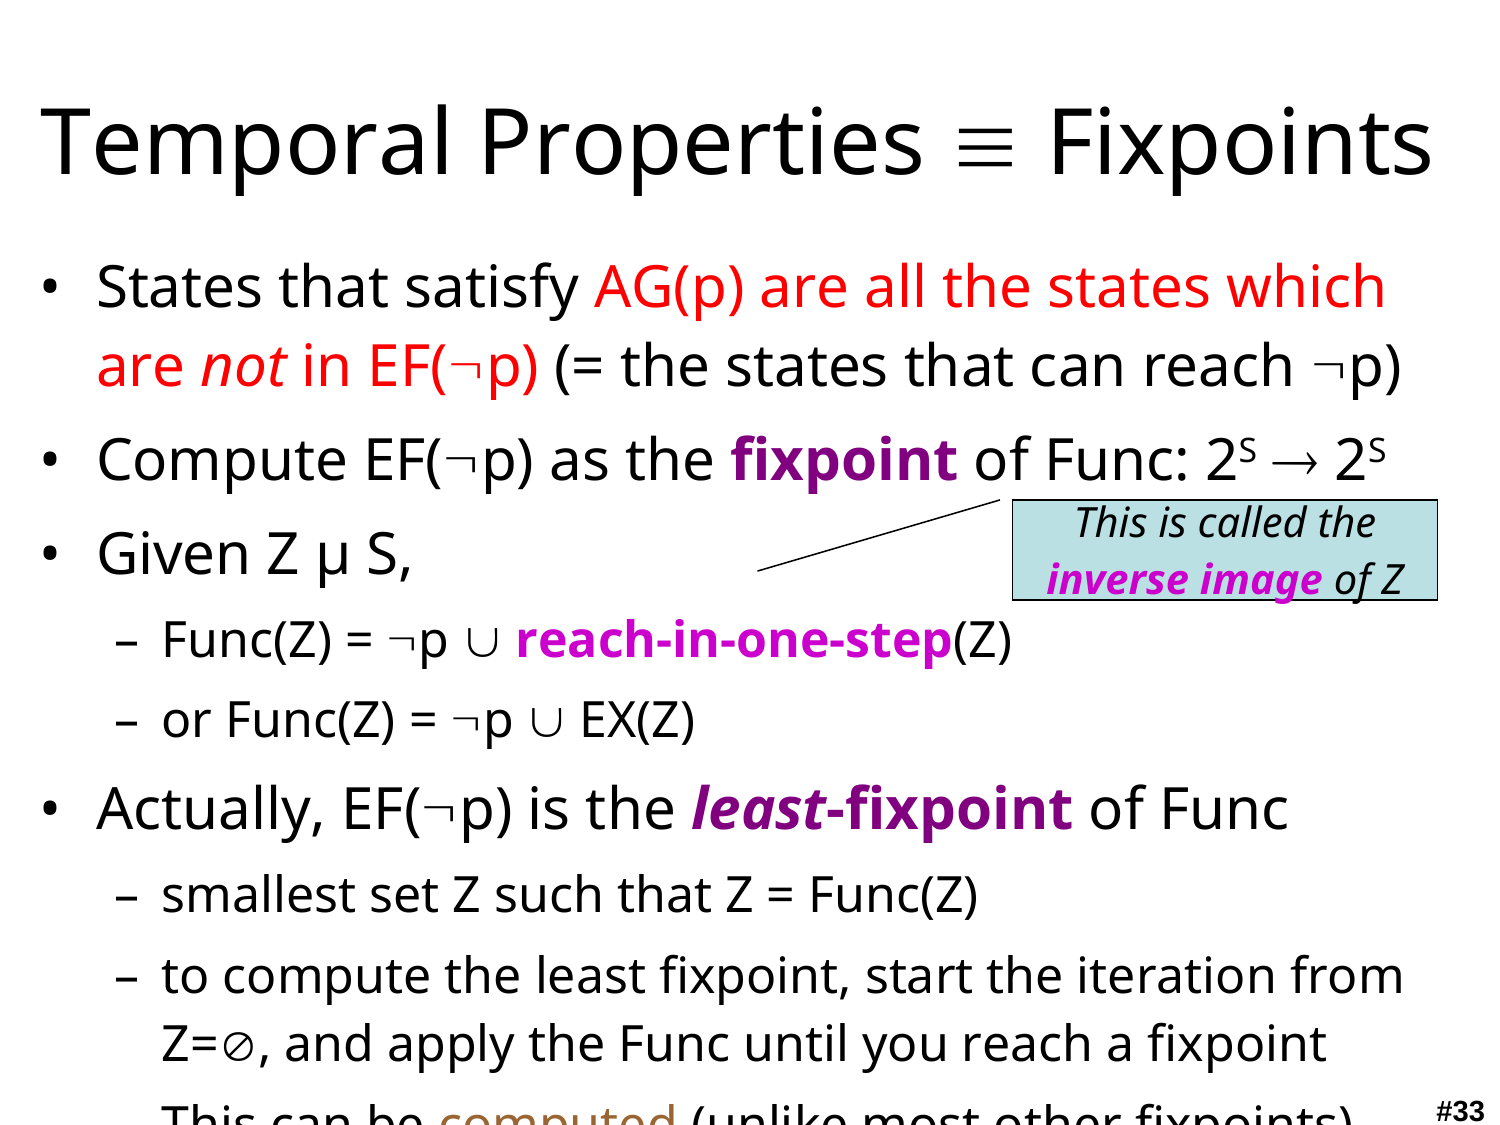

# Temporal Properties  Fixpoints
States that satisfy AG(p) are all the states which are not in EF(p) (= the states that can reach p)
Compute EF(p) as the fixpoint of Func: 2S  2S
Given Z µ S,
Func(Z) = p  reach-in-one-step(Z)
or Func(Z) = p  EX(Z)
Actually, EF(p) is the least-fixpoint of Func
smallest set Z such that Z = Func(Z)
to compute the least fixpoint, start the iteration from Z=, and apply the Func until you reach a fixpoint
This can be computed (unlike most other fixpoints)
This is called the
inverse image of Z
33